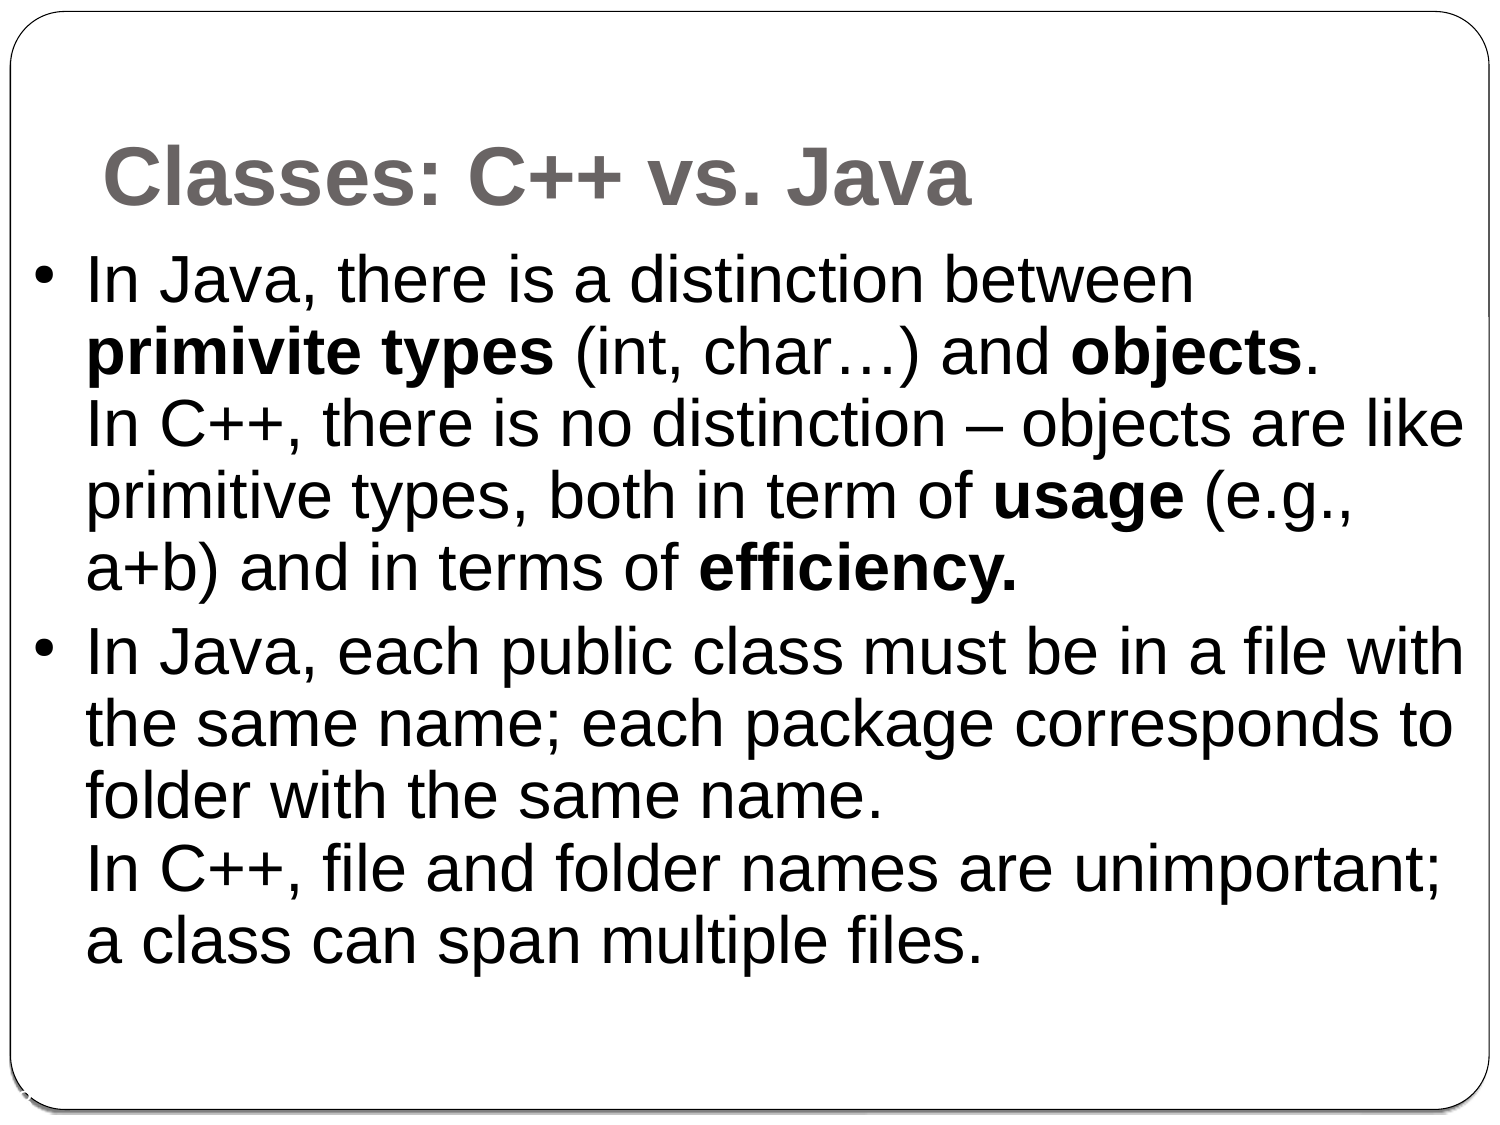

# Classes: C++ vs. Java
In Java, there is a distinction between primivite types (int, char…) and objects.
In C++, there is no distinction – objects are like primitive types, both in term of usage (e.g., a+b) and in terms of efficiency.
In Java, each public class must be in a file with the same name; each package corresponds to folder with the same name.
In C++, file and folder names are unimportant; a class can span multiple files.